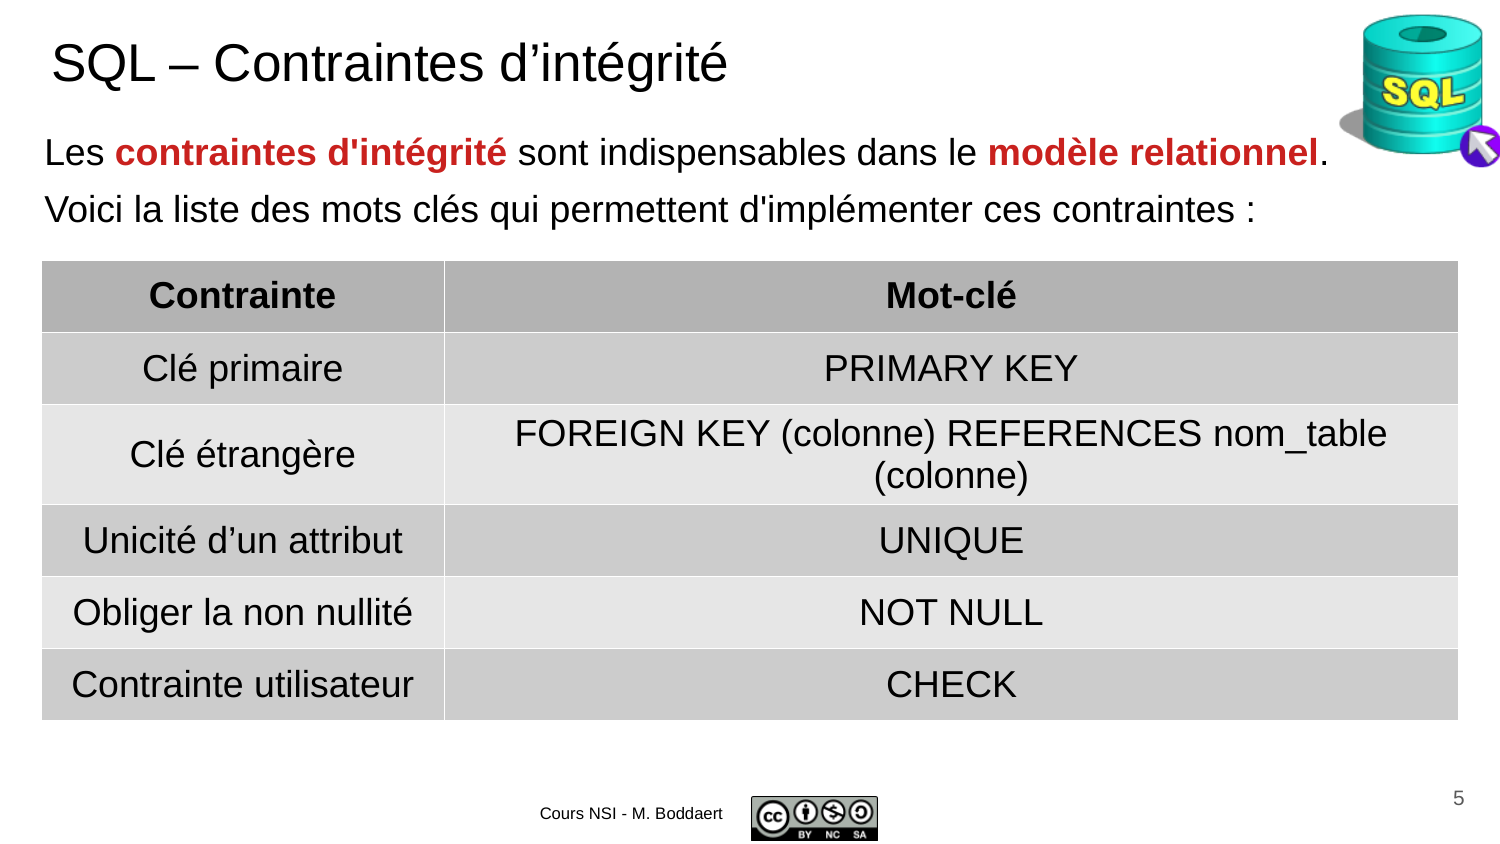

# SQL – Contraintes d’intégrité
Les contraintes d'intégrité sont indispensables dans le modèle relationnel.
Voici la liste des mots clés qui permettent d'implémenter ces contraintes :
| Contrainte | Mot-clé |
| --- | --- |
| Clé primaire | PRIMARY KEY |
| Clé étrangère | FOREIGN KEY (colonne) REFERENCES nom\_table (colonne) |
| Unicité d’un attribut | UNIQUE |
| Obliger la non nullité | NOT NULL |
| Contrainte utilisateur | CHECK |